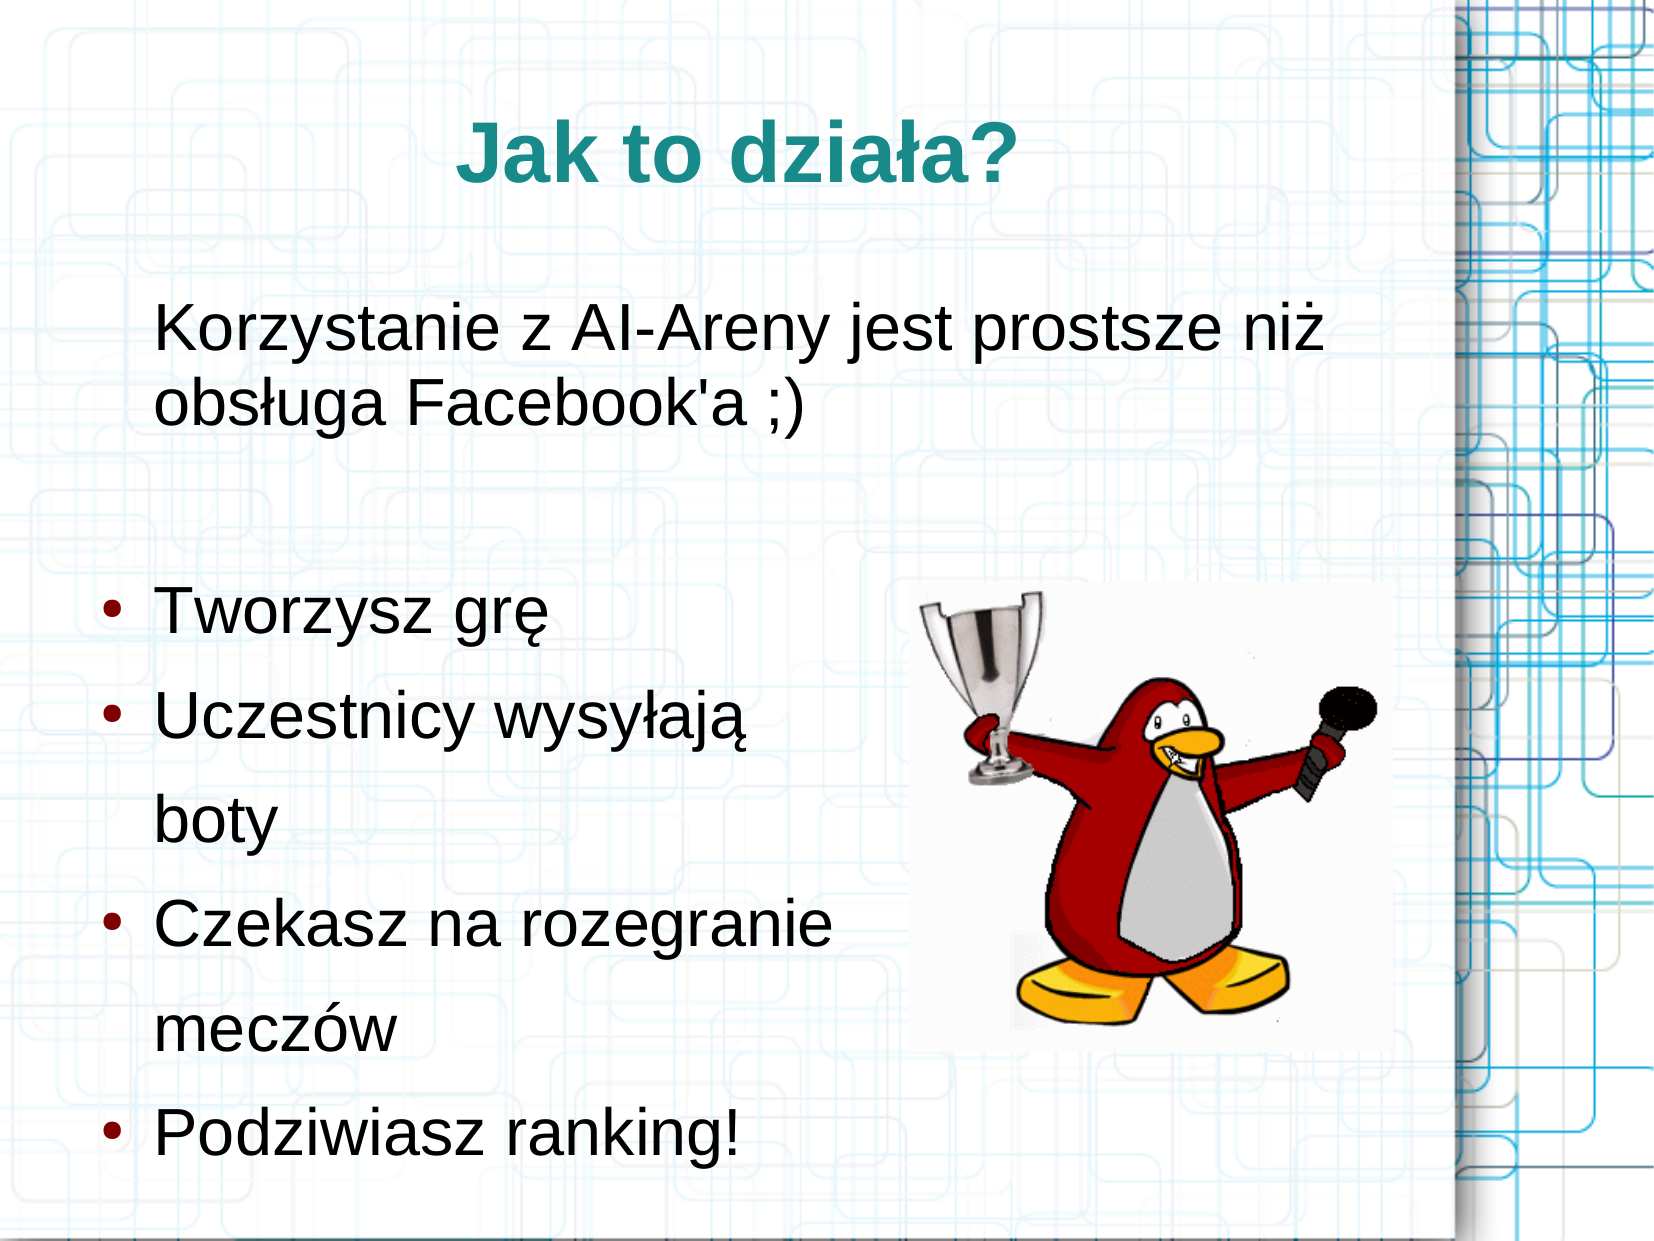

# Jak to działa?
Korzystanie z AI-Areny jest prostsze niż obsługa Facebook'a ;)
Tworzysz grę
Uczestnicy wysyłają
boty
Czekasz na rozegranie
meczów
Podziwiasz ranking!